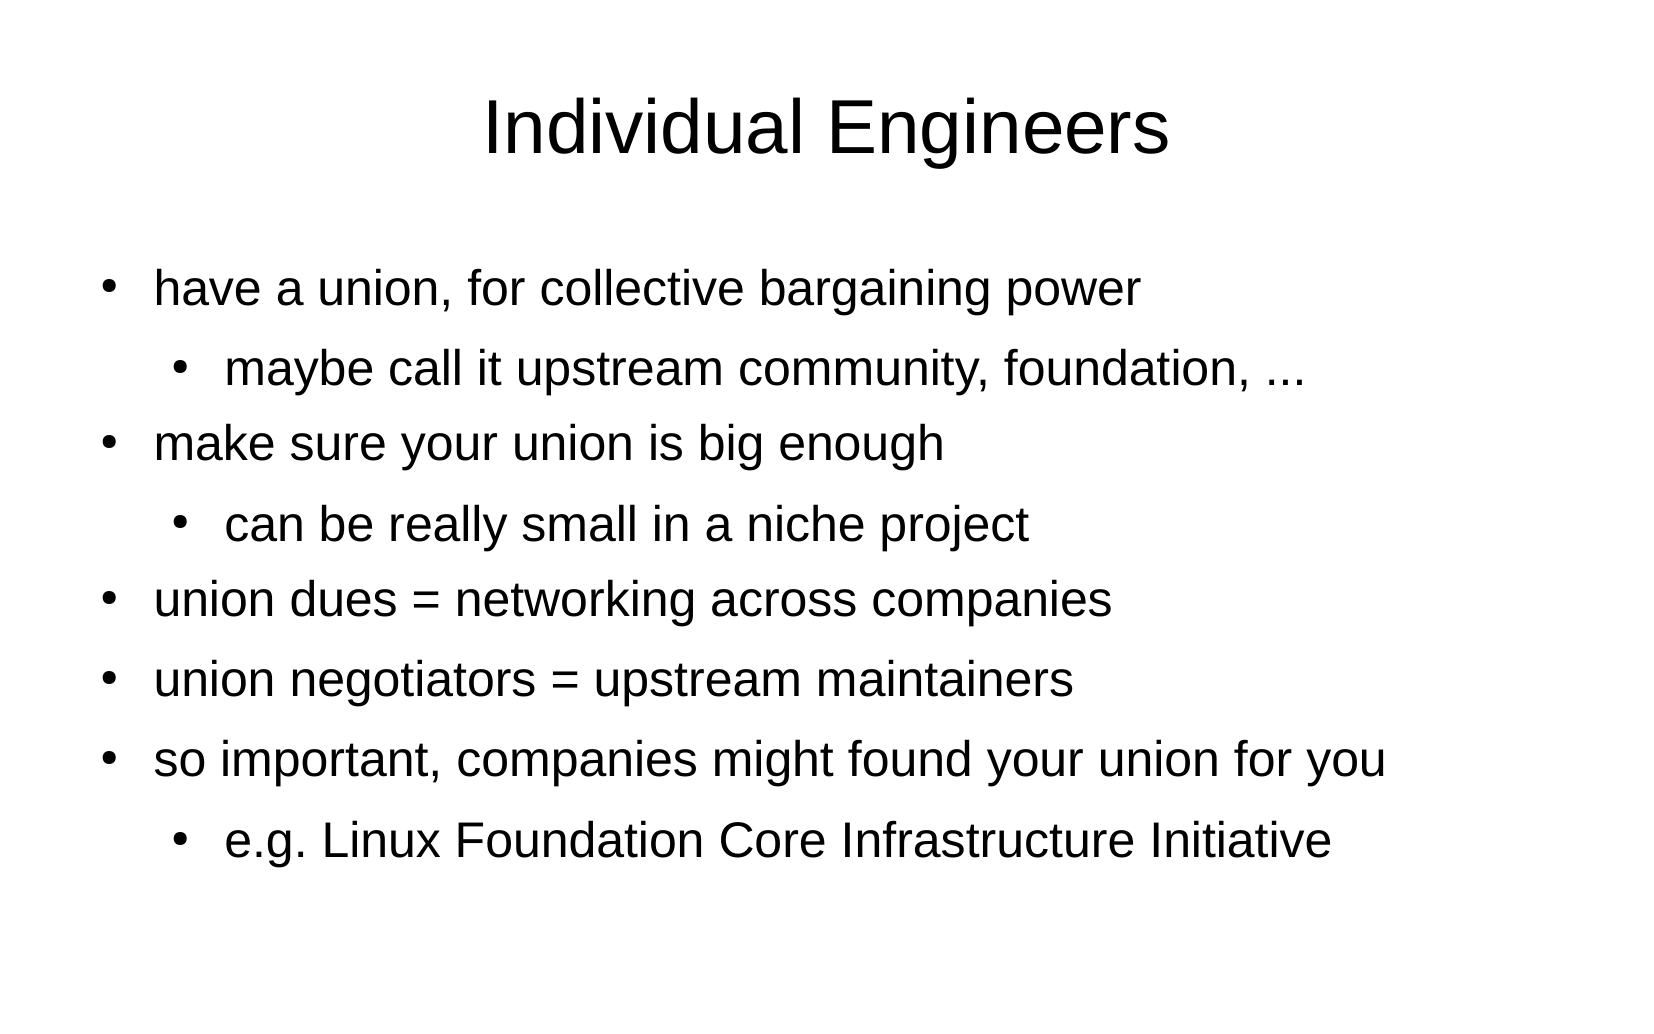

# Individual Engineers
have a union, for collective bargaining power
maybe call it upstream community, foundation, ...
make sure your union is big enough
can be really small in a niche project
union dues = networking across companies
union negotiators = upstream maintainers
so important, companies might found your union for you
e.g. Linux Foundation Core Infrastructure Initiative